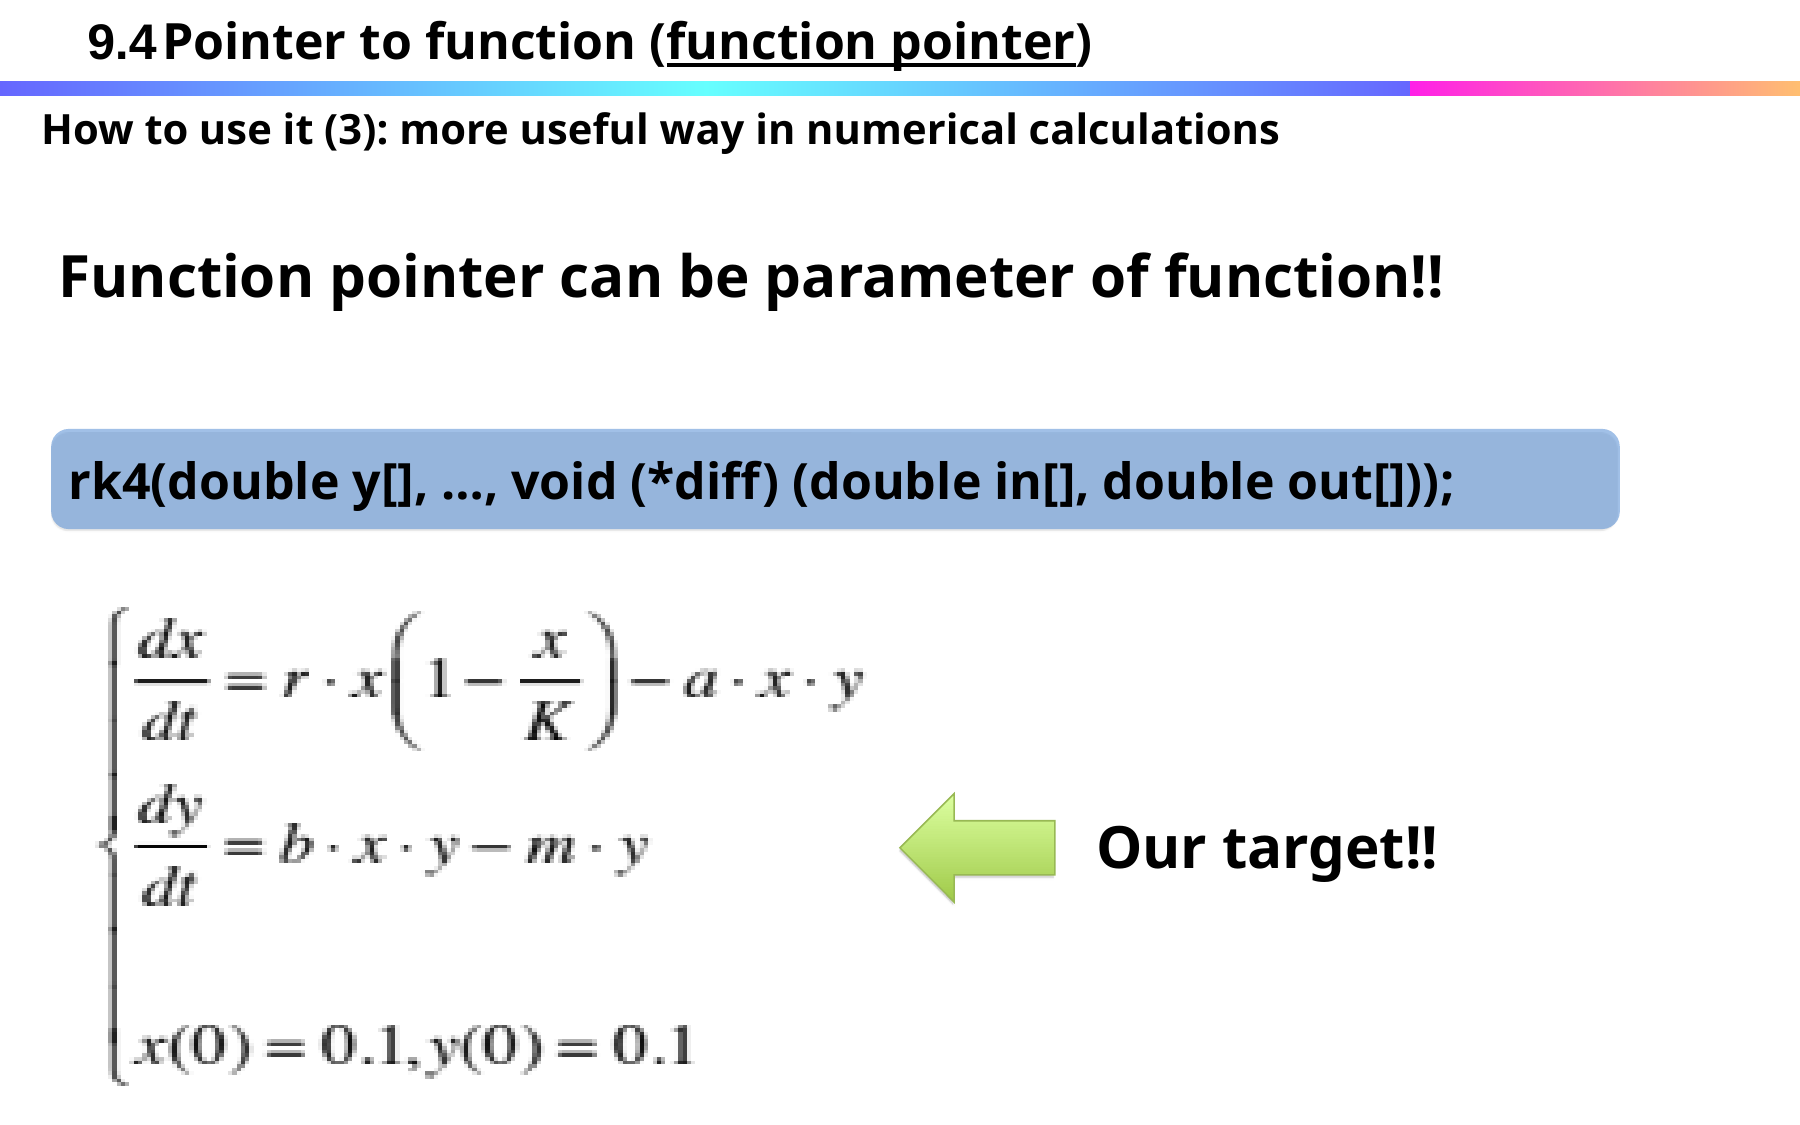

9.4	Pointer to function (function pointer)
How to use it (3): more useful way in numerical calculations
Function pointer can be parameter of function!!
rk4(double y[], …, void (*diff) (double in[], double out[]));
Our target!!